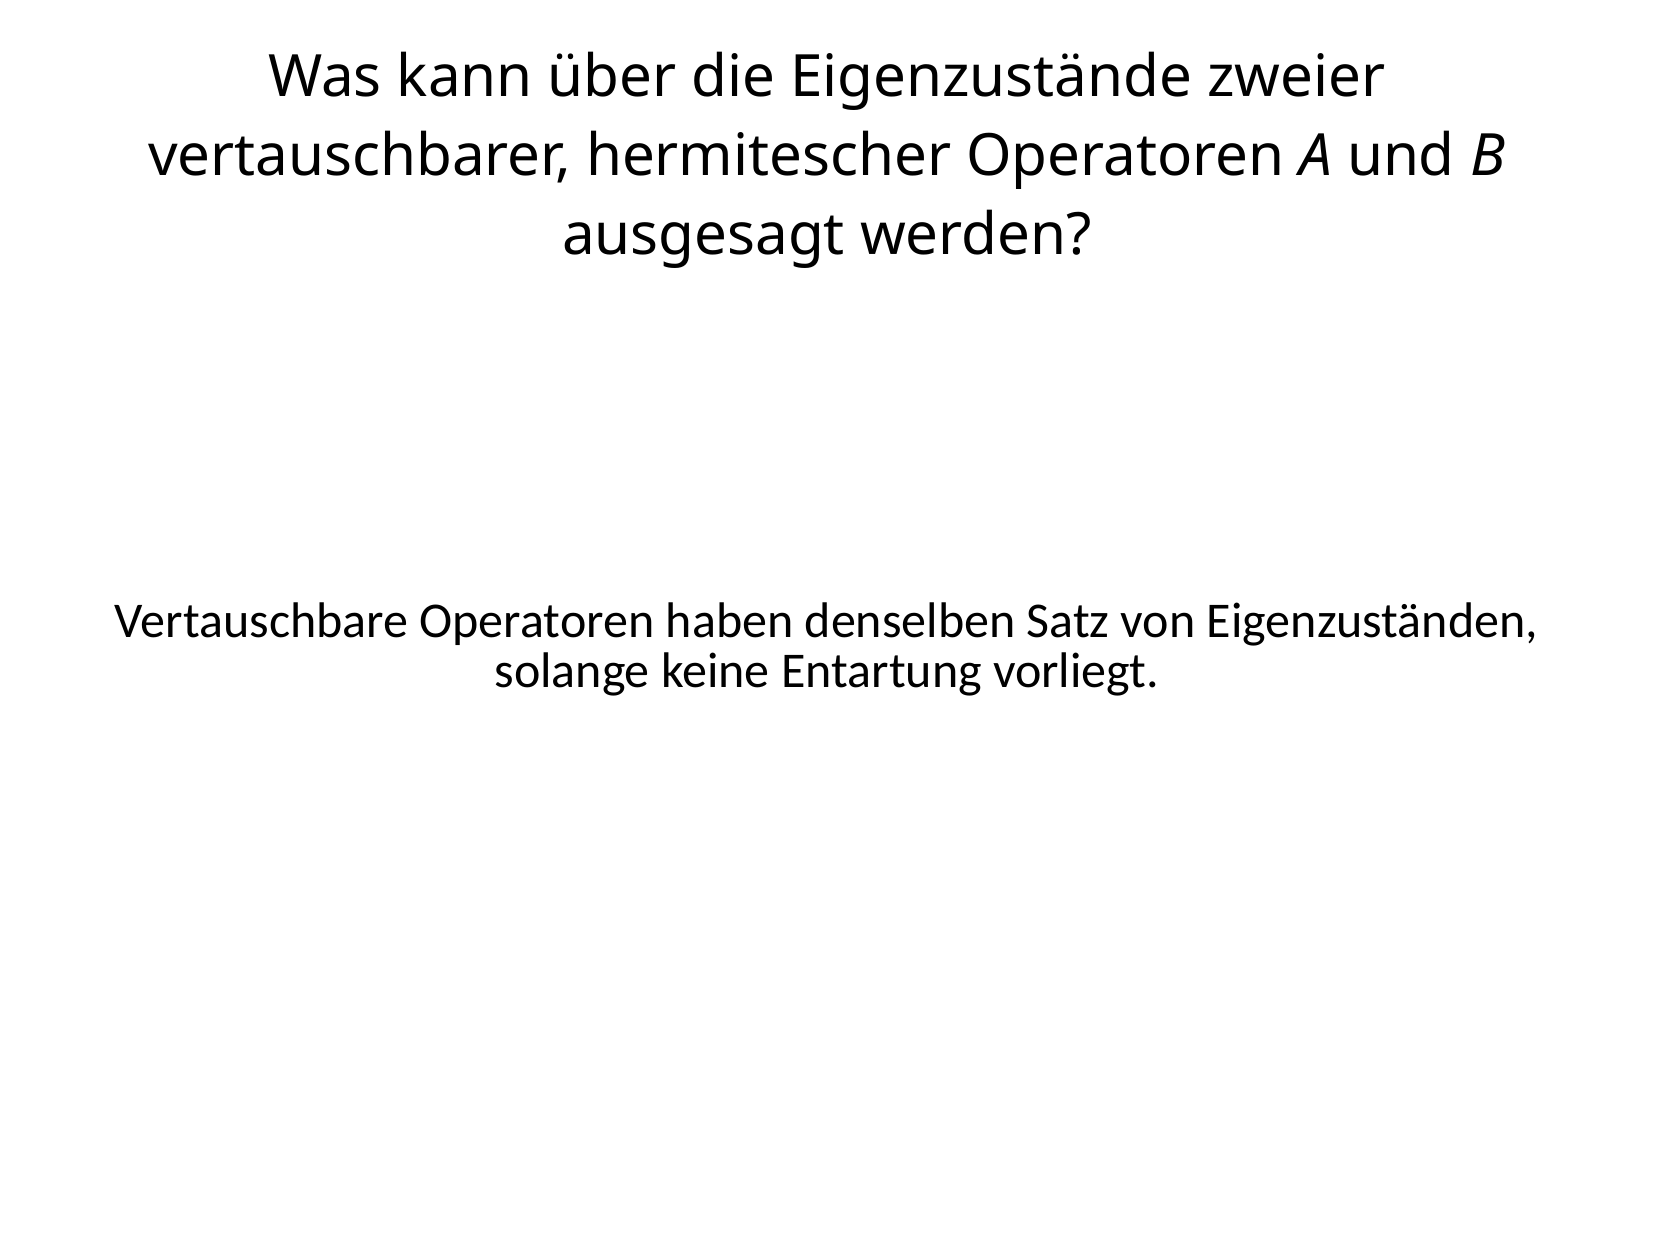

# Was kann über die Eigenzustände zweier vertauschbarer, hermitescher Operatoren A und B ausgesagt werden?
Vertauschbare Operatoren haben denselben Satz von Eigenzuständen, solange keine Entartung vorliegt.